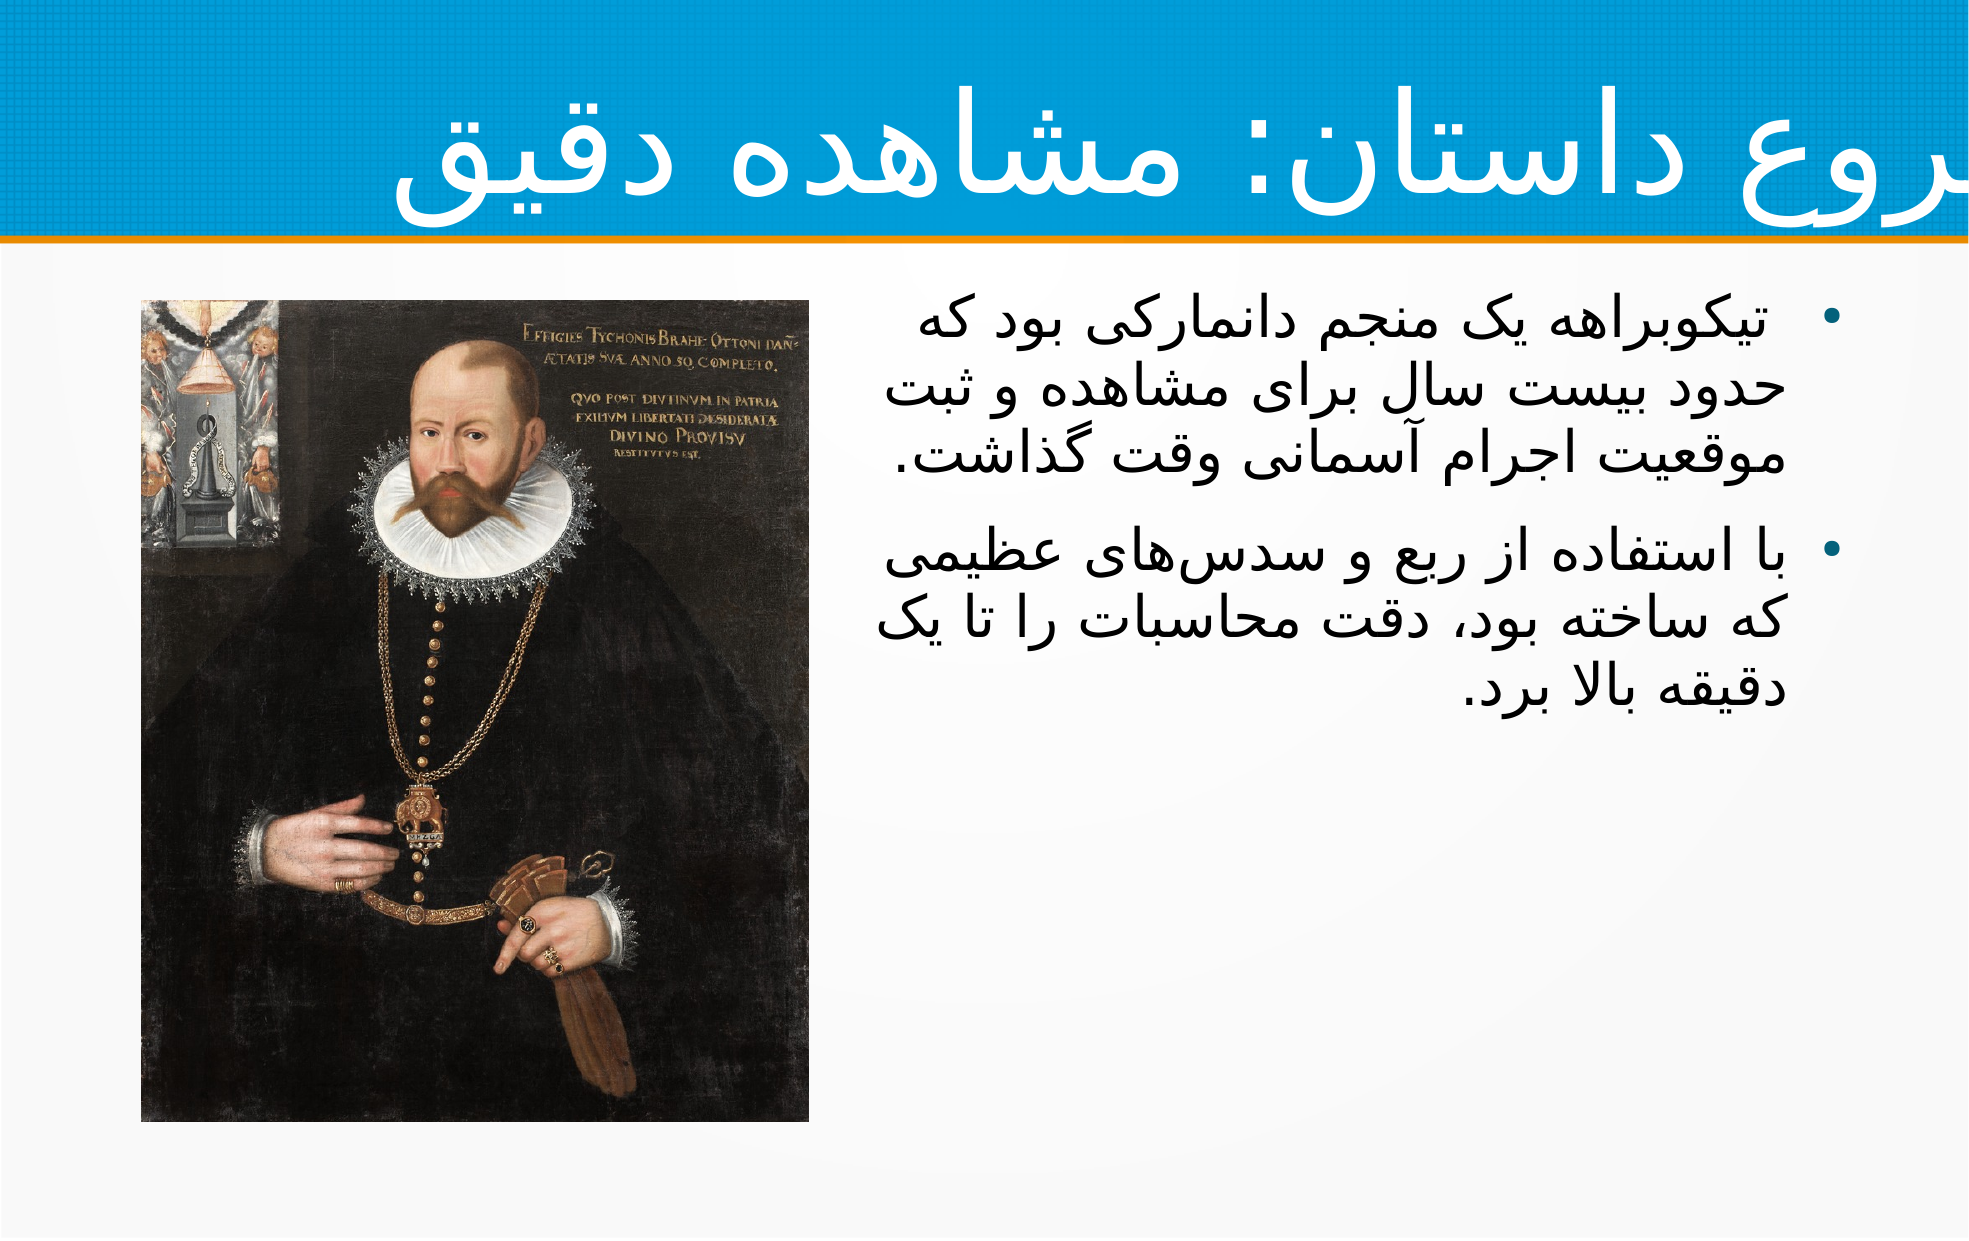

# شروع داستان: مشاهده دقیق
 تیکوبراهه یک منجم دانمارکی بود که حدود بیست سال برای مشاهده و ثبت موقعیت اجرام آسمانی وقت گذاشت.
با استفاده از ربع و سدس‌های عظیمی که ساخته بود، دقت محاسبات را تا یک دقیقه بالا برد.